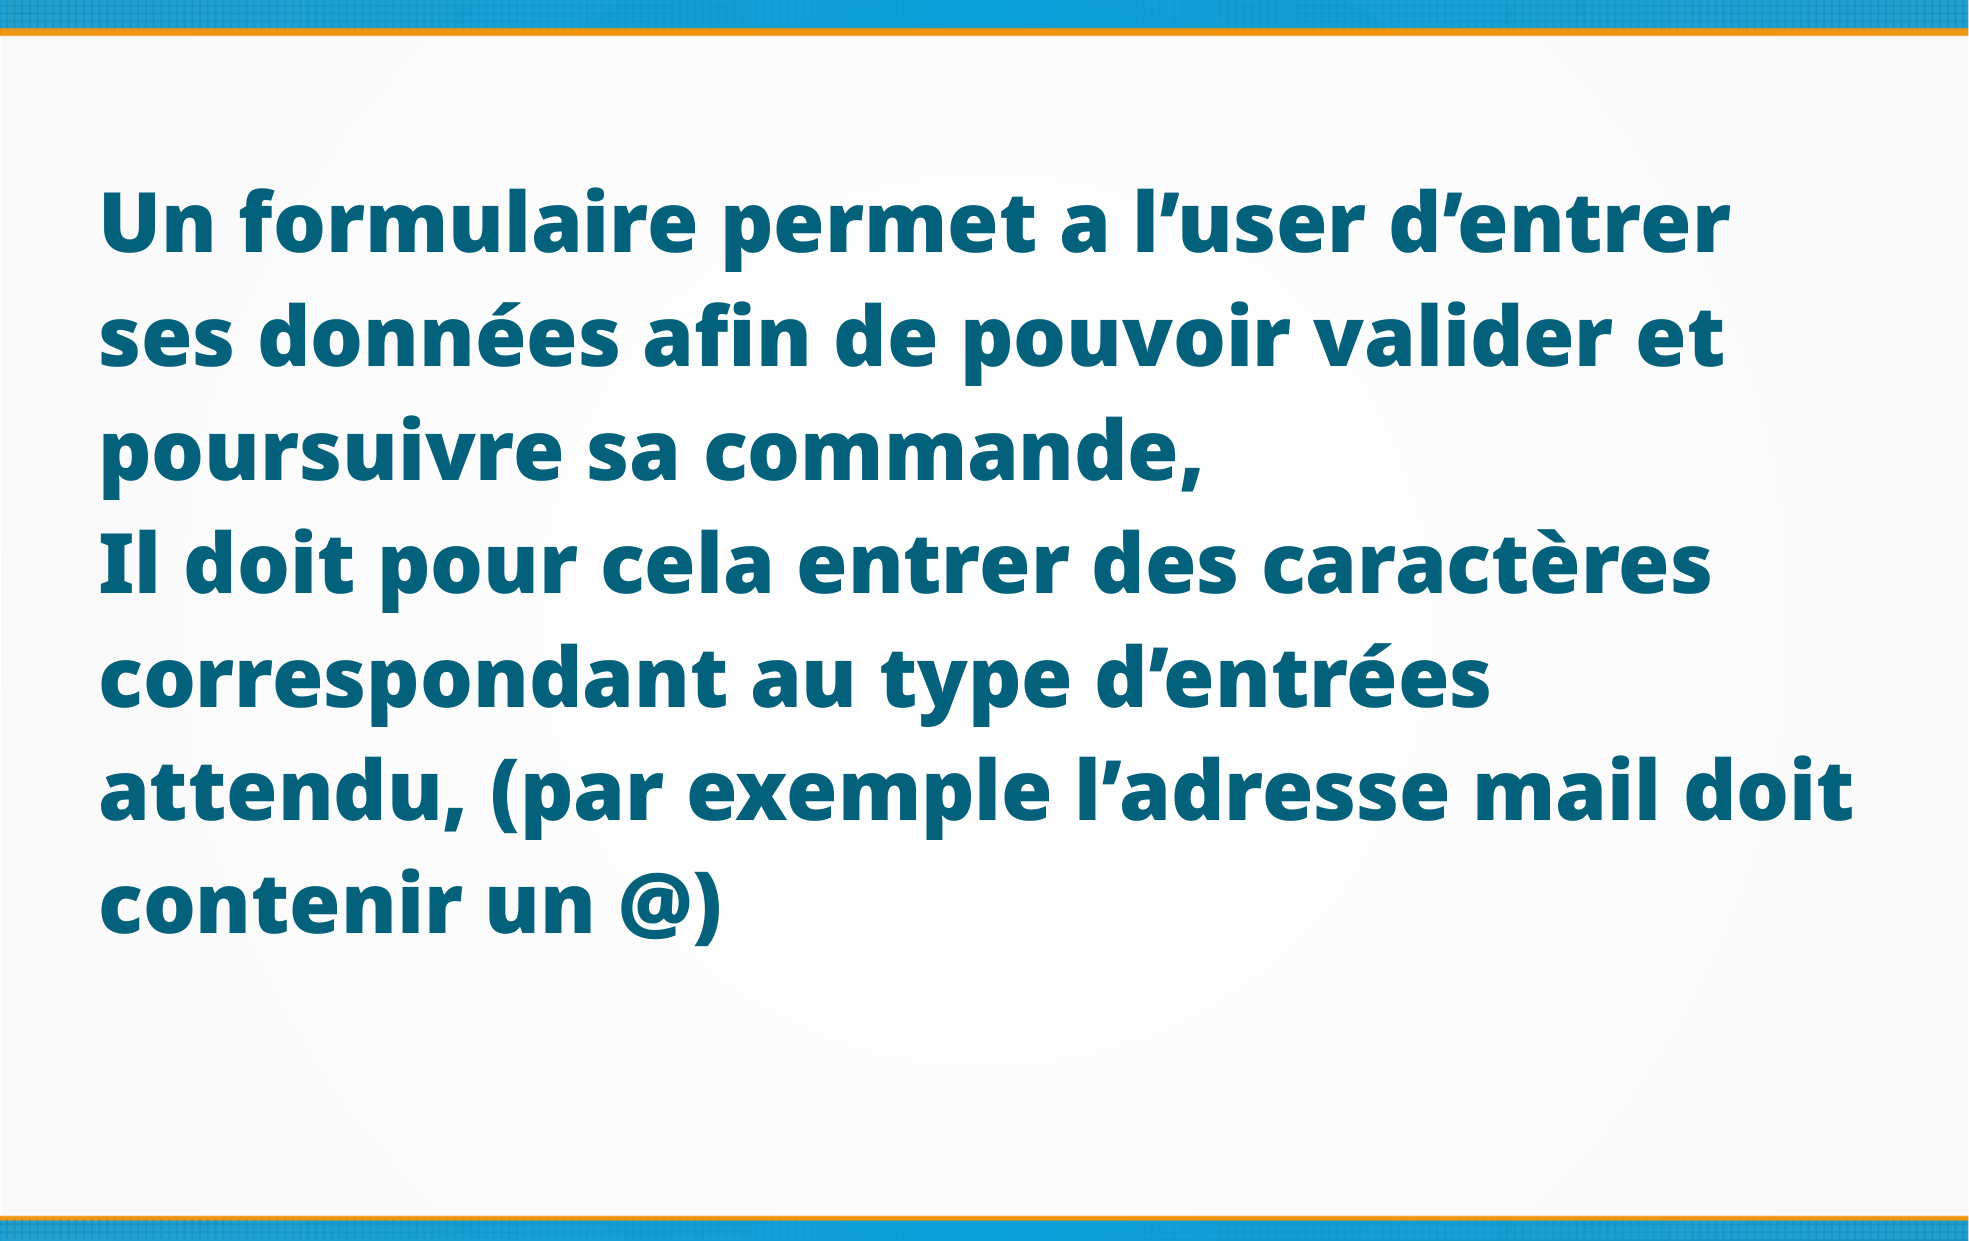

# Un formulaire permet a l’user d’entrer ses données afin de pouvoir valider et poursuivre sa commande,
Il doit pour cela entrer des caractères correspondant au type d’entrées attendu, (par exemple l’adresse mail doit contenir un @)